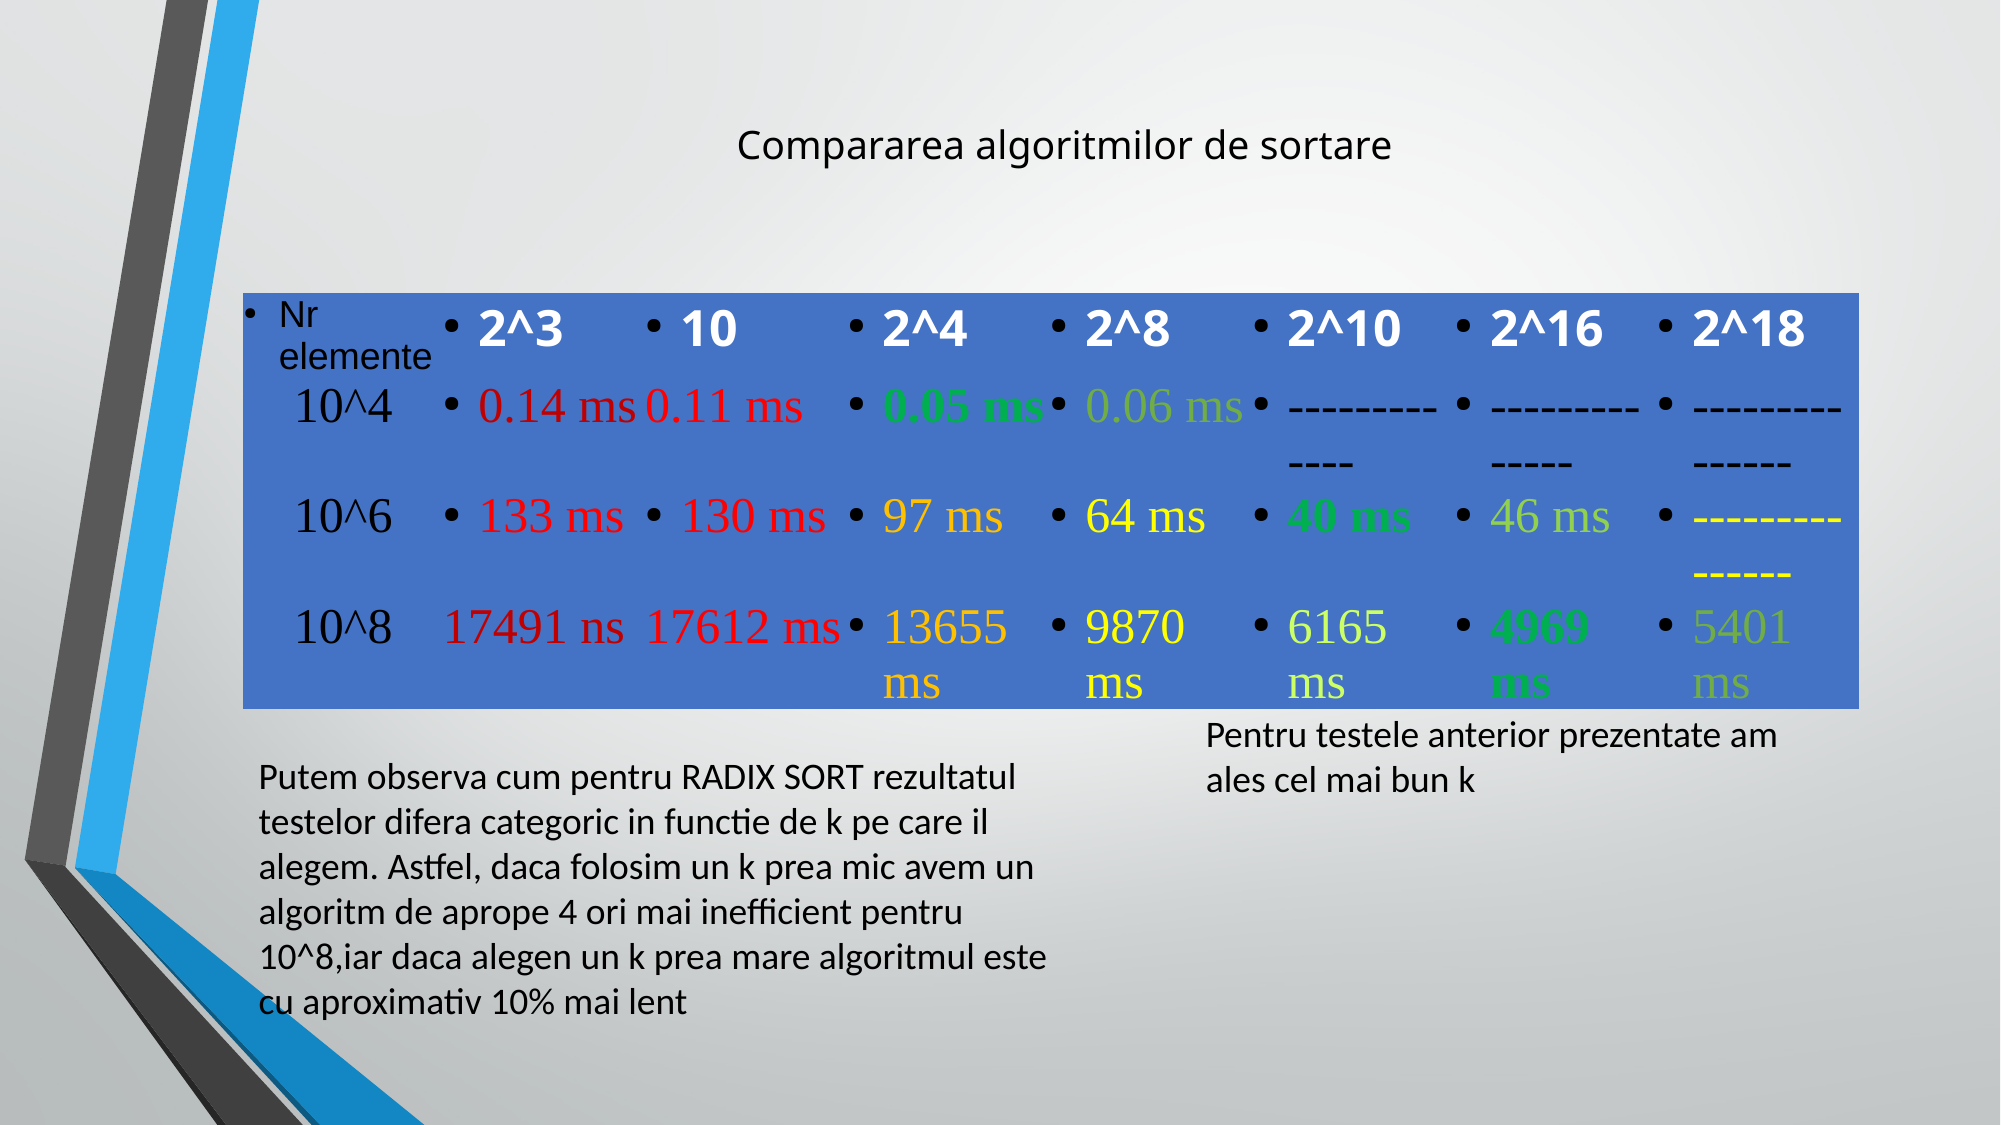

# Compararea algoritmilor de sortare
| Nr elemente | 2^3 | 10 | 2^4 | 2^8 | 2^10 | 2^16 | 2^18 |
| --- | --- | --- | --- | --- | --- | --- | --- |
| 10^4 | 0.14 ms | 0.11 ms | 0.05 ms | 0.06 ms | ------------- | -------------- | --------------- |
| 10^6 | 133 ms | 130 ms | 97 ms | 64 ms | 40 ms | 46 ms | --------------- |
| 10^8 | 17491 ns | 17612 ms | 13655 ms | 9870 ms | 6165 ms | 4969 ms | 5401 ms |
Pentru testele anterior prezentate am ales cel mai bun k
Putem observa cum pentru RADIX SORT rezultatul testelor difera categoric in functie de k pe care il alegem. Astfel, daca folosim un k prea mic avem un algoritm de aprope 4 ori mai inefficient pentru 10^8,iar daca alegen un k prea mare algoritmul este cu aproximativ 10% mai lent